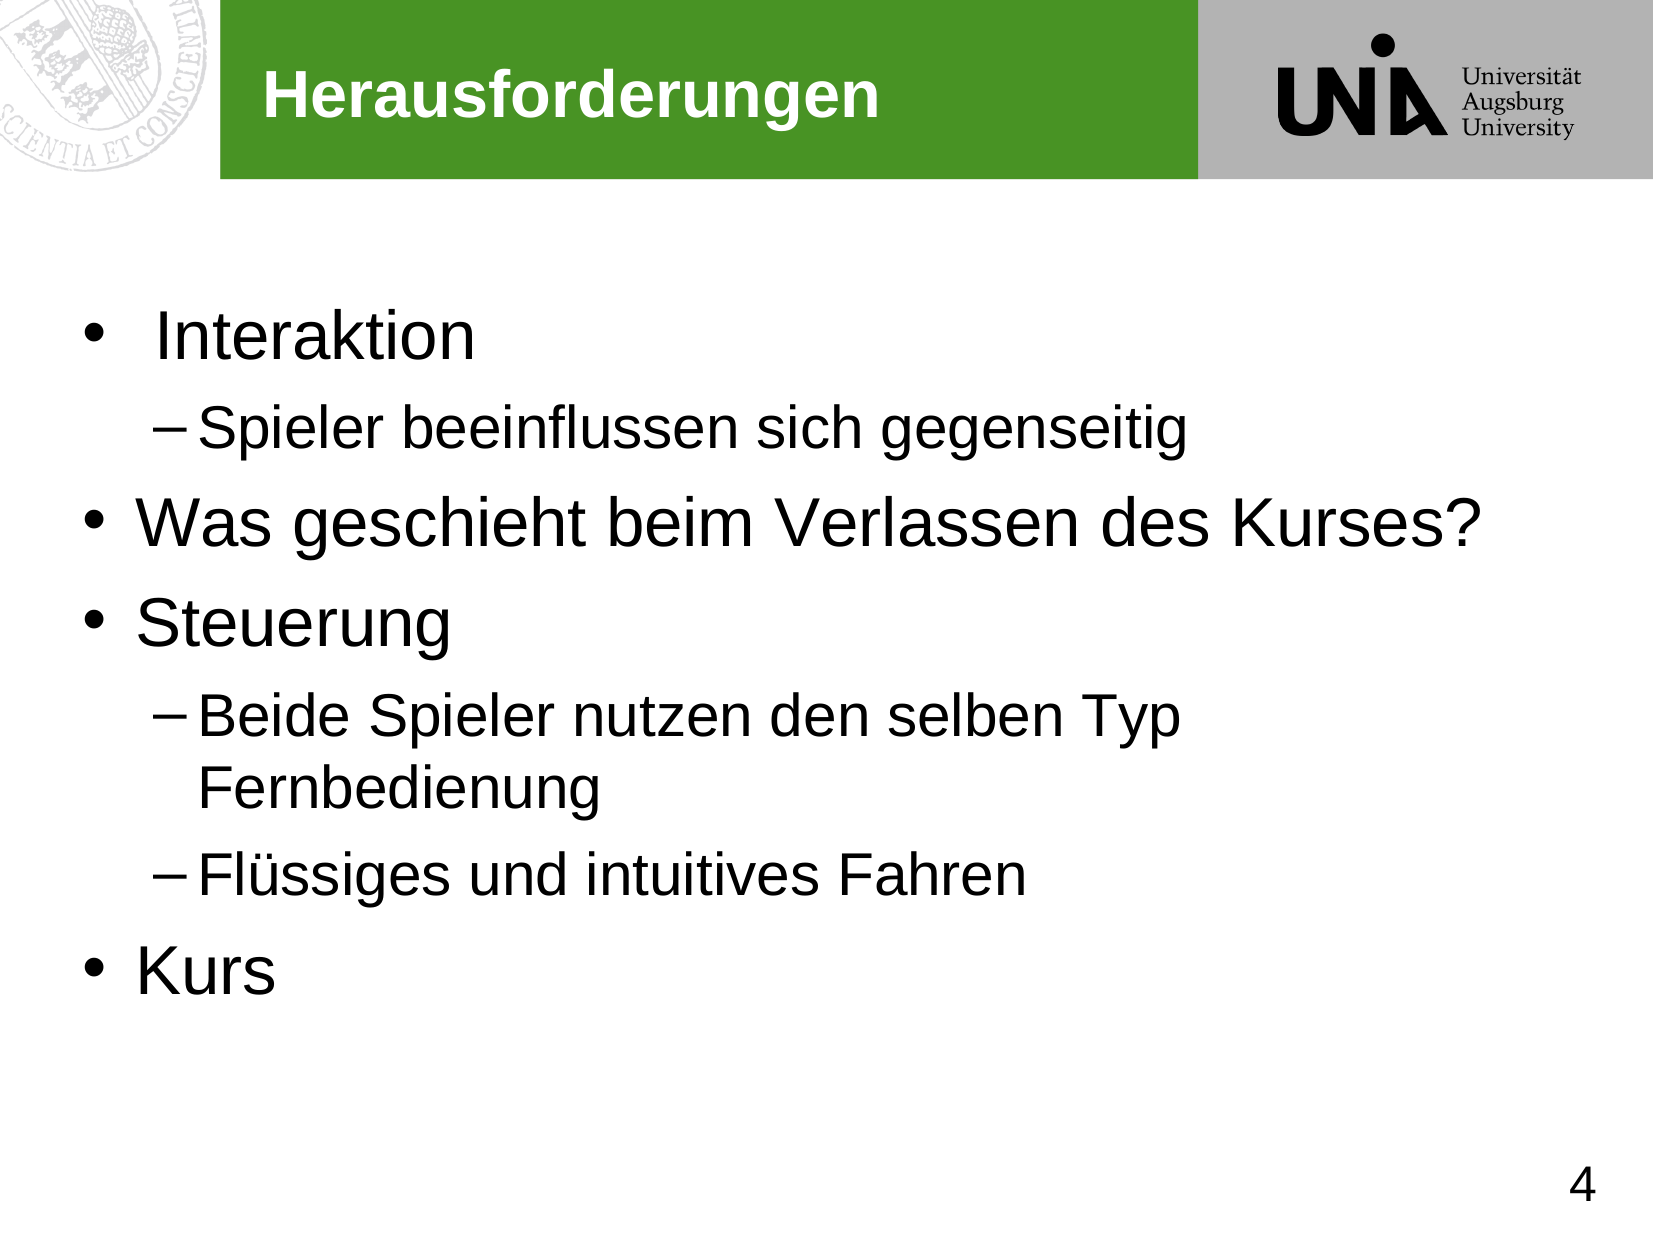

Herausforderungen
# Interaktion
Spieler beeinflussen sich gegenseitig
Was geschieht beim Verlassen des Kurses?
Steuerung
Beide Spieler nutzen den selben Typ Fernbedienung
Flüssiges und intuitives Fahren
Kurs
4